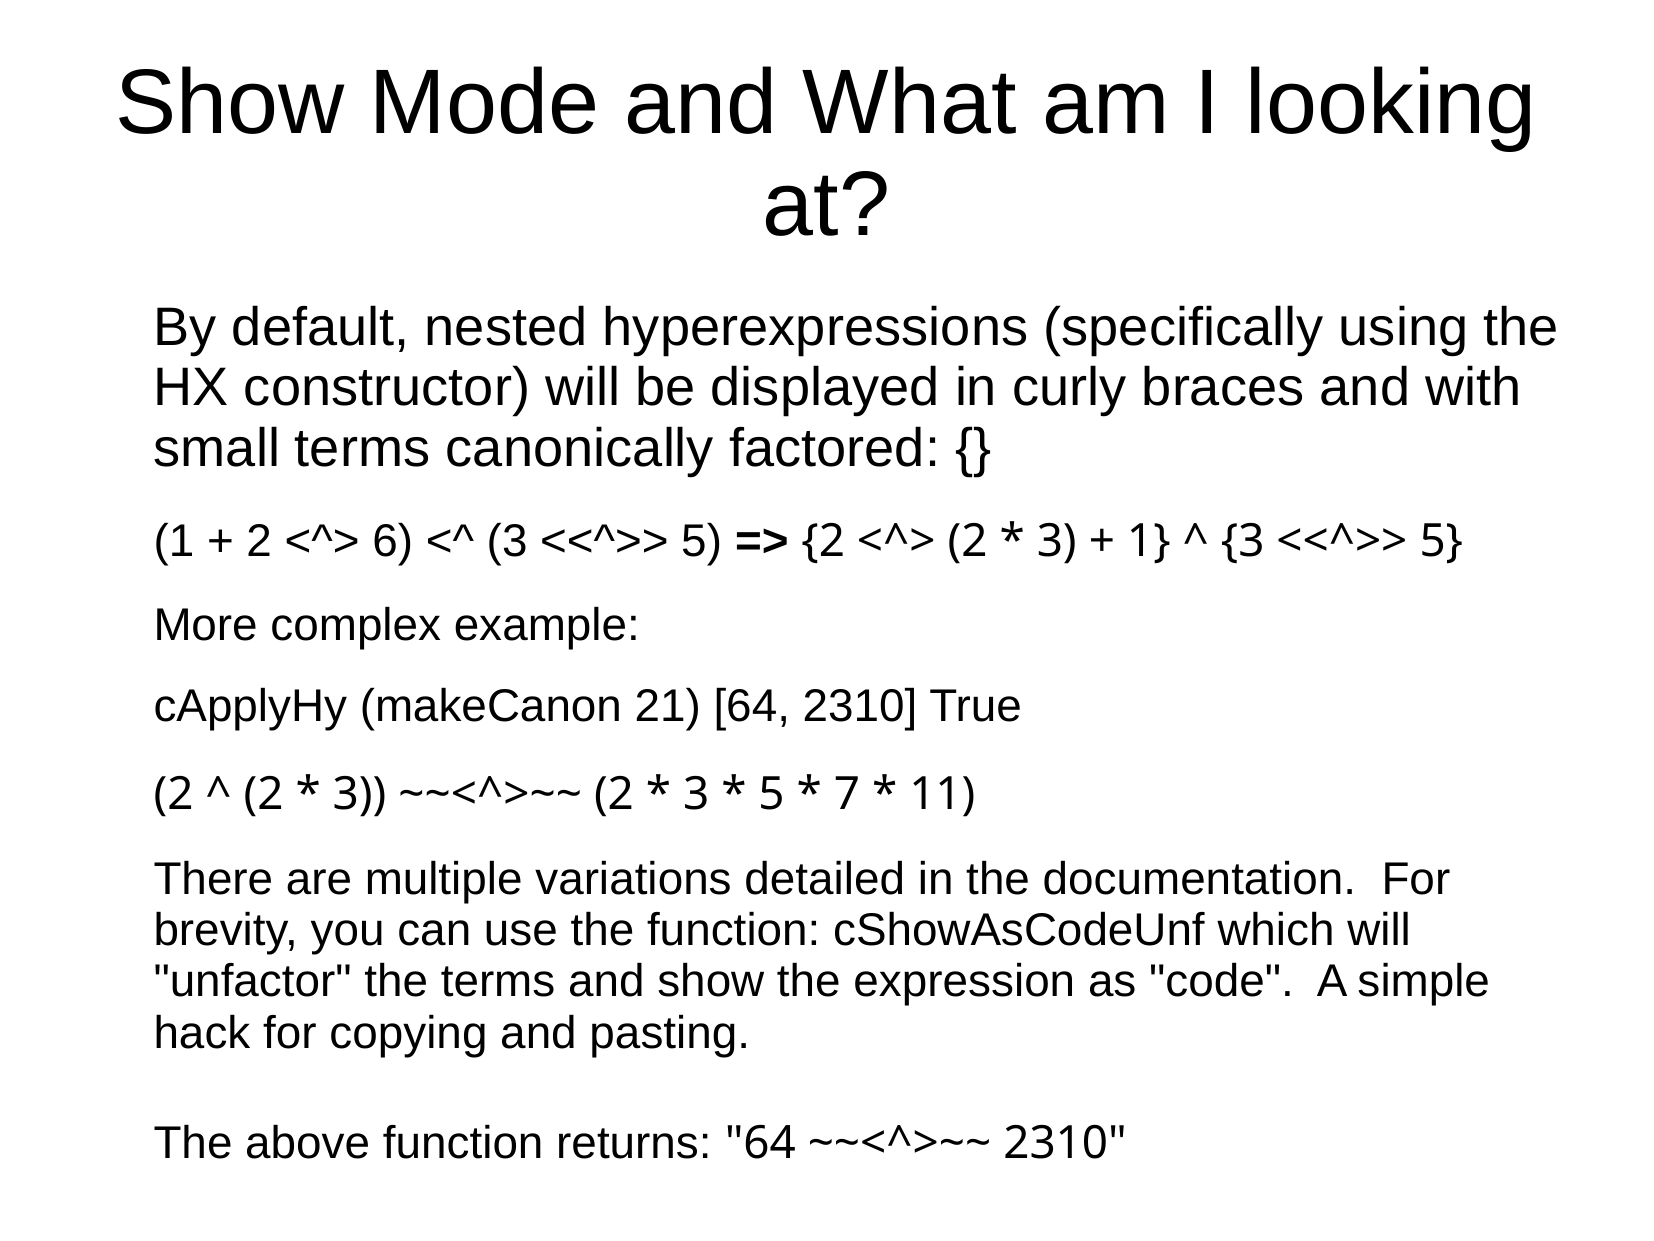

# Show Mode and What am I looking at?
By default, nested hyperexpressions (specifically using the HX constructor) will be displayed in curly braces and with small terms canonically factored: {}
(1 + 2 <^> 6) <^ (3 <<^>> 5) => {2 <^> (2 * 3) + 1} ^ {3 <<^>> 5}
More complex example:
cApplyHy (makeCanon 21) [64, 2310] True
(2 ^ (2 * 3)) ~~<^>~~ (2 * 3 * 5 * 7 * 11)
There are multiple variations detailed in the documentation. For brevity, you can use the function: cShowAsCodeUnf which will "unfactor" the terms and show the expression as "code". A simple hack for copying and pasting.
The above function returns: "64 ~~<^>~~ 2310"